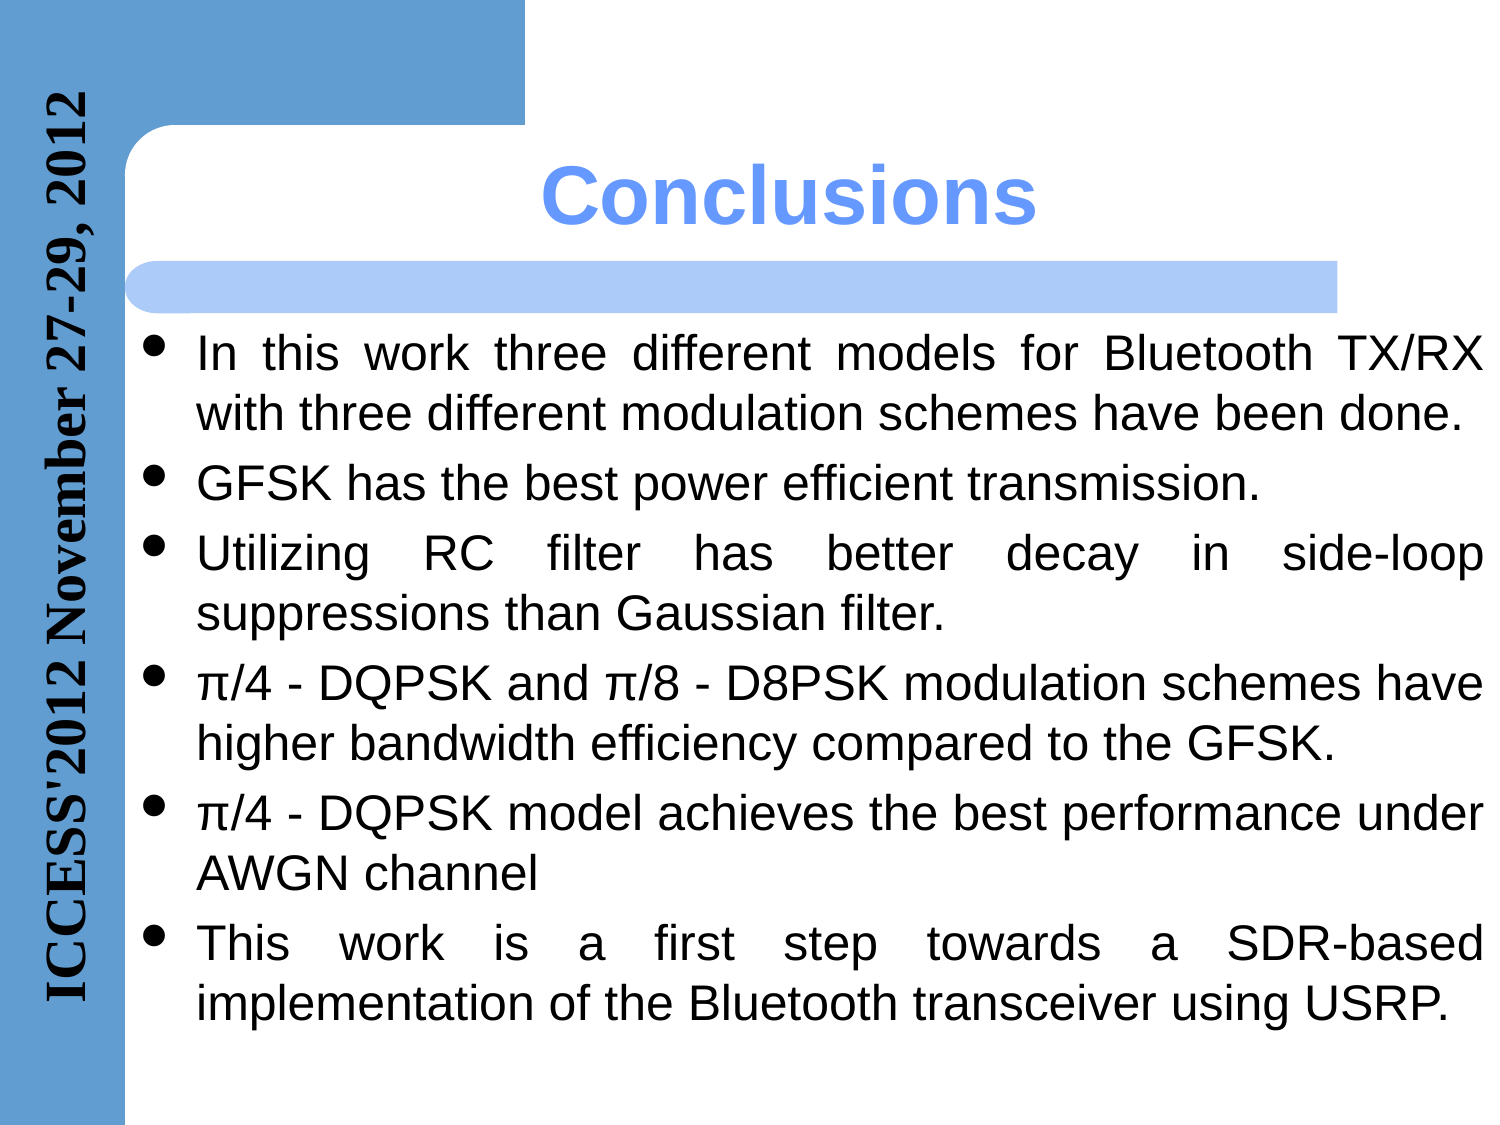

# Conclusions
In this work three different models for Bluetooth TX/RX with three different modulation schemes have been done.
GFSK has the best power efficient transmission.
Utilizing RC filter has better decay in side-loop suppressions than Gaussian filter.
π/4 - DQPSK and π/8 - D8PSK modulation schemes have higher bandwidth efficiency compared to the GFSK.
π/4 - DQPSK model achieves the best performance under AWGN channel
This work is a first step towards a SDR-based implementation of the Bluetooth transceiver using USRP.